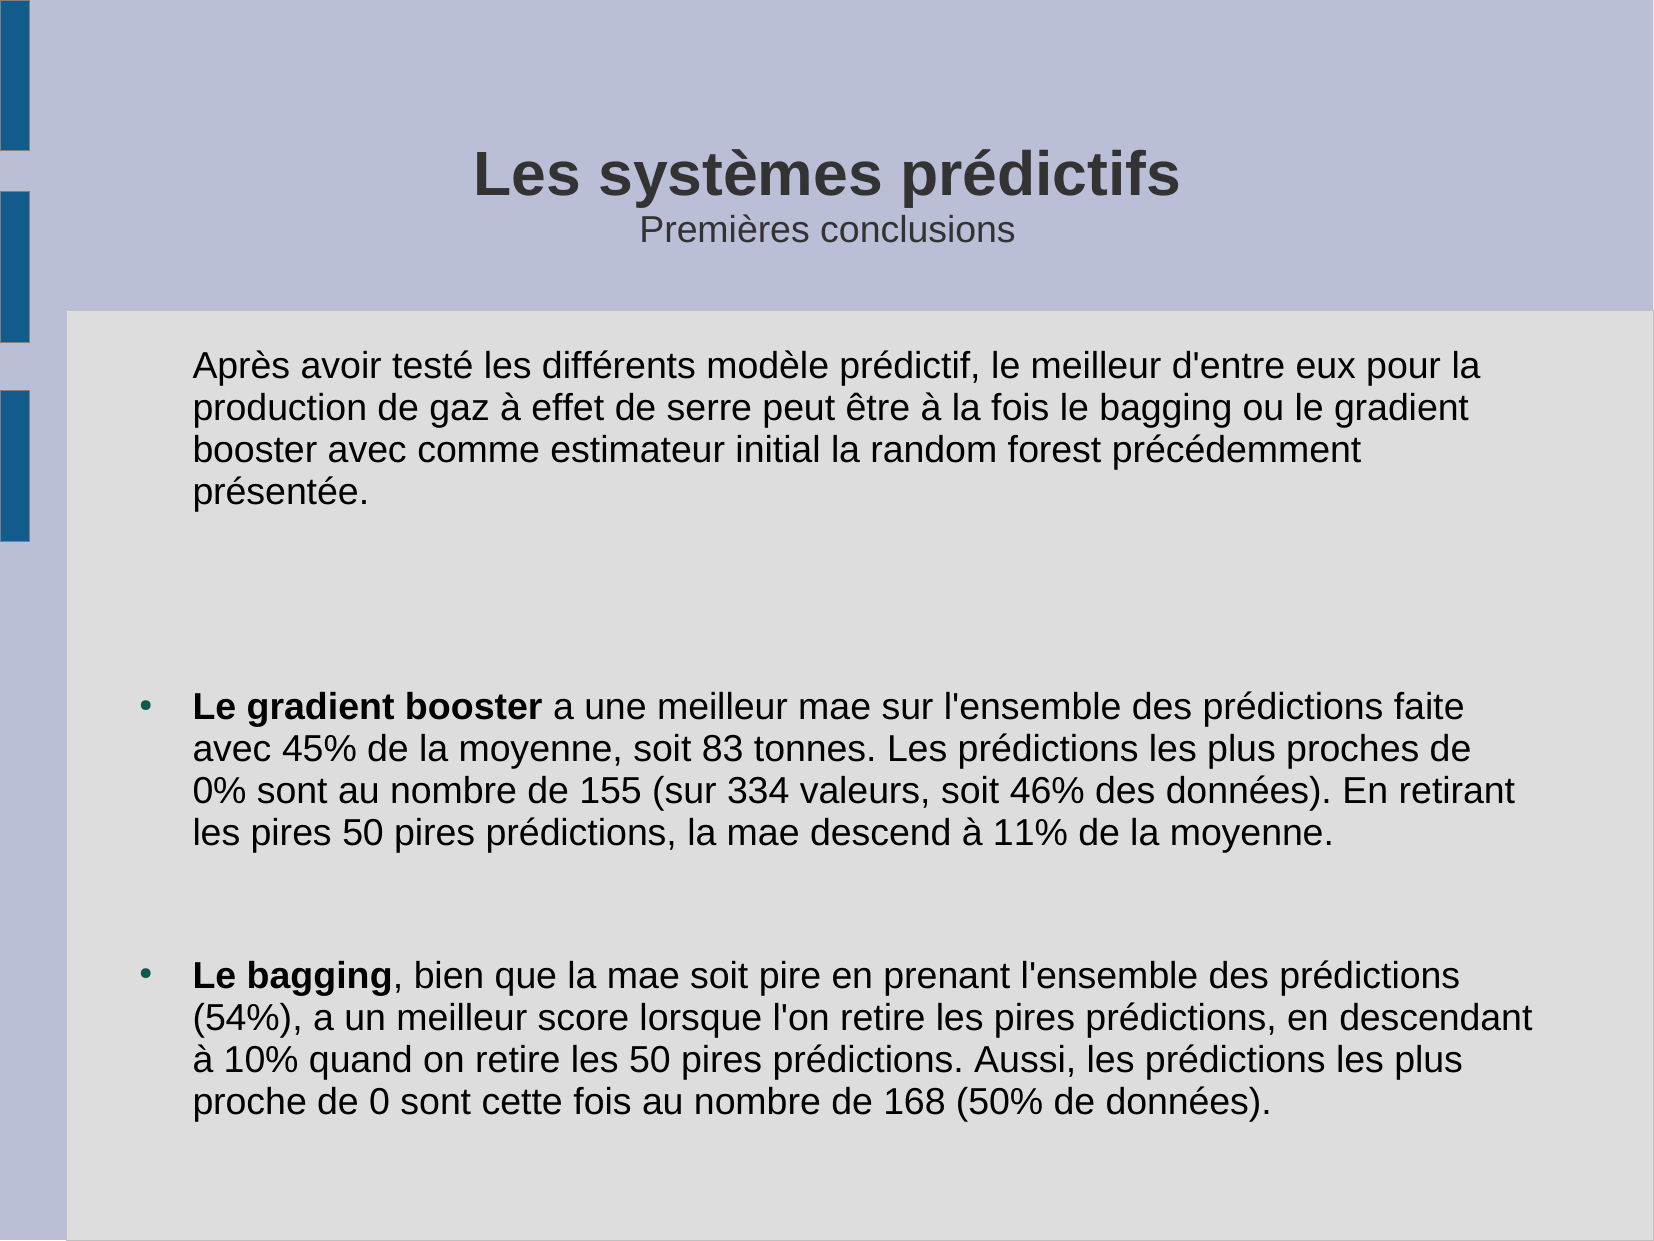

# Les systèmes prédictifs Premières conclusions
Après avoir testé les différents modèle prédictif, le meilleur d'entre eux pour la production de gaz à effet de serre peut être à la fois le bagging ou le gradient booster avec comme estimateur initial la random forest précédemment présentée.
Le gradient booster a une meilleur mae sur l'ensemble des prédictions faite avec 45% de la moyenne, soit 83 tonnes. Les prédictions les plus proches de 0% sont au nombre de 155 (sur 334 valeurs, soit 46% des données). En retirant les pires 50 pires prédictions, la mae descend à 11% de la moyenne.
Le bagging, bien que la mae soit pire en prenant l'ensemble des prédictions (54%), a un meilleur score lorsque l'on retire les pires prédictions, en descendant à 10% quand on retire les 50 pires prédictions. Aussi, les prédictions les plus proche de 0 sont cette fois au nombre de 168 (50% de données).